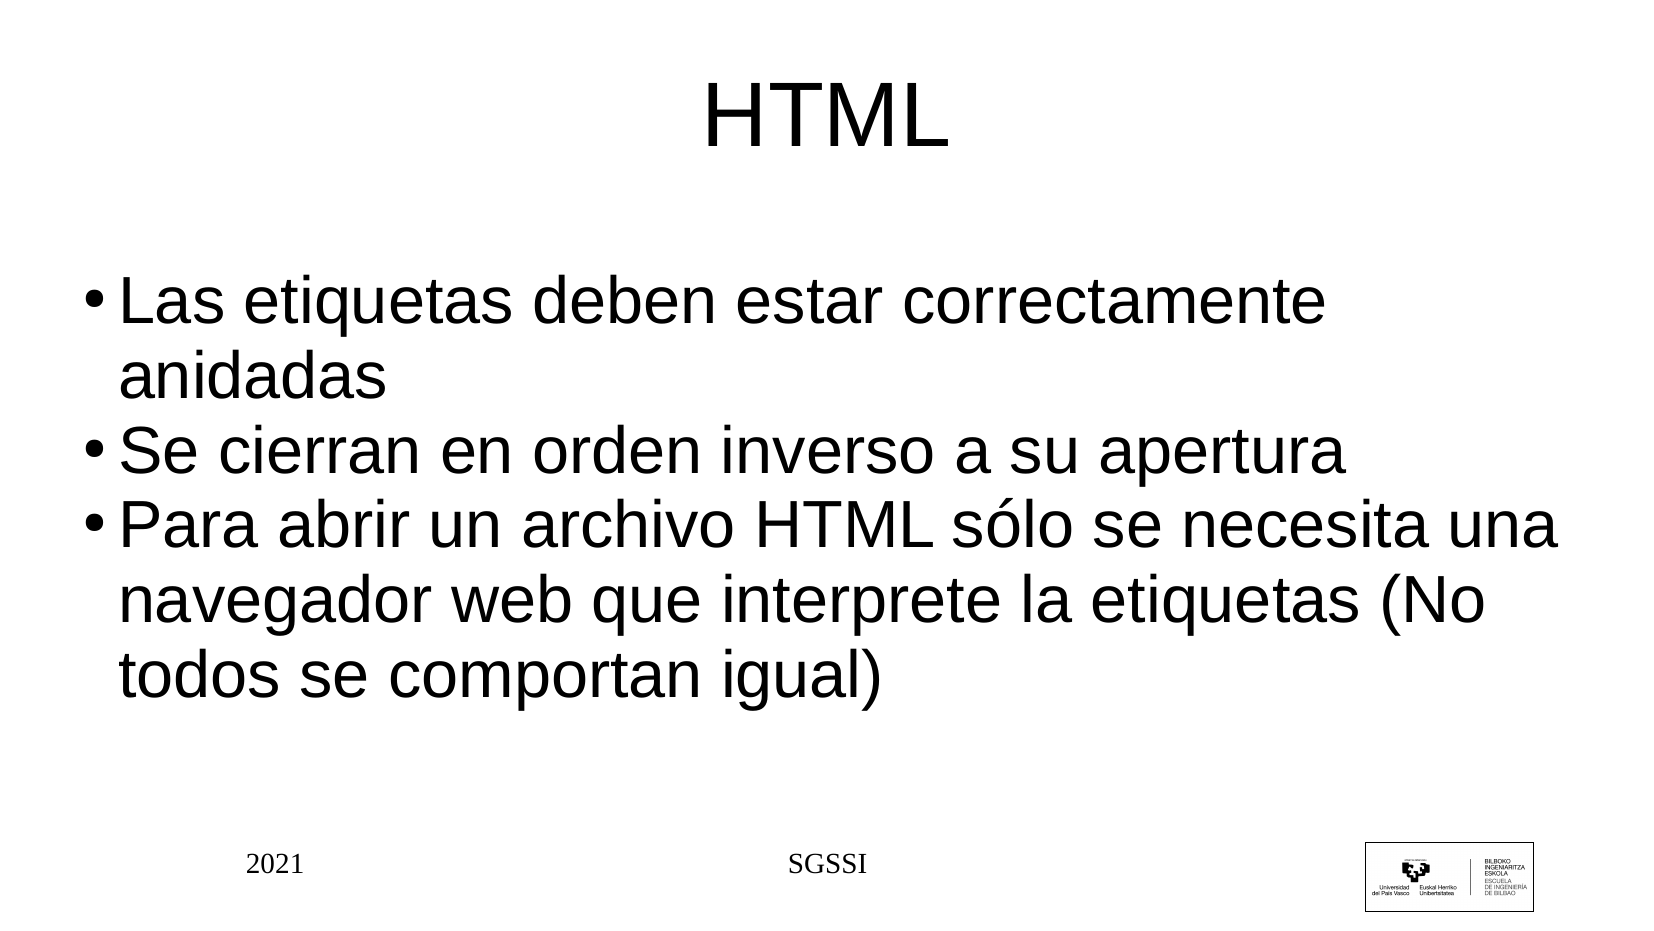

# HTML
Las etiquetas deben estar correctamente anidadas
Se cierran en orden inverso a su apertura
Para abrir un archivo HTML sólo se necesita una navegador web que interprete la etiquetas (No todos se comportan igual)